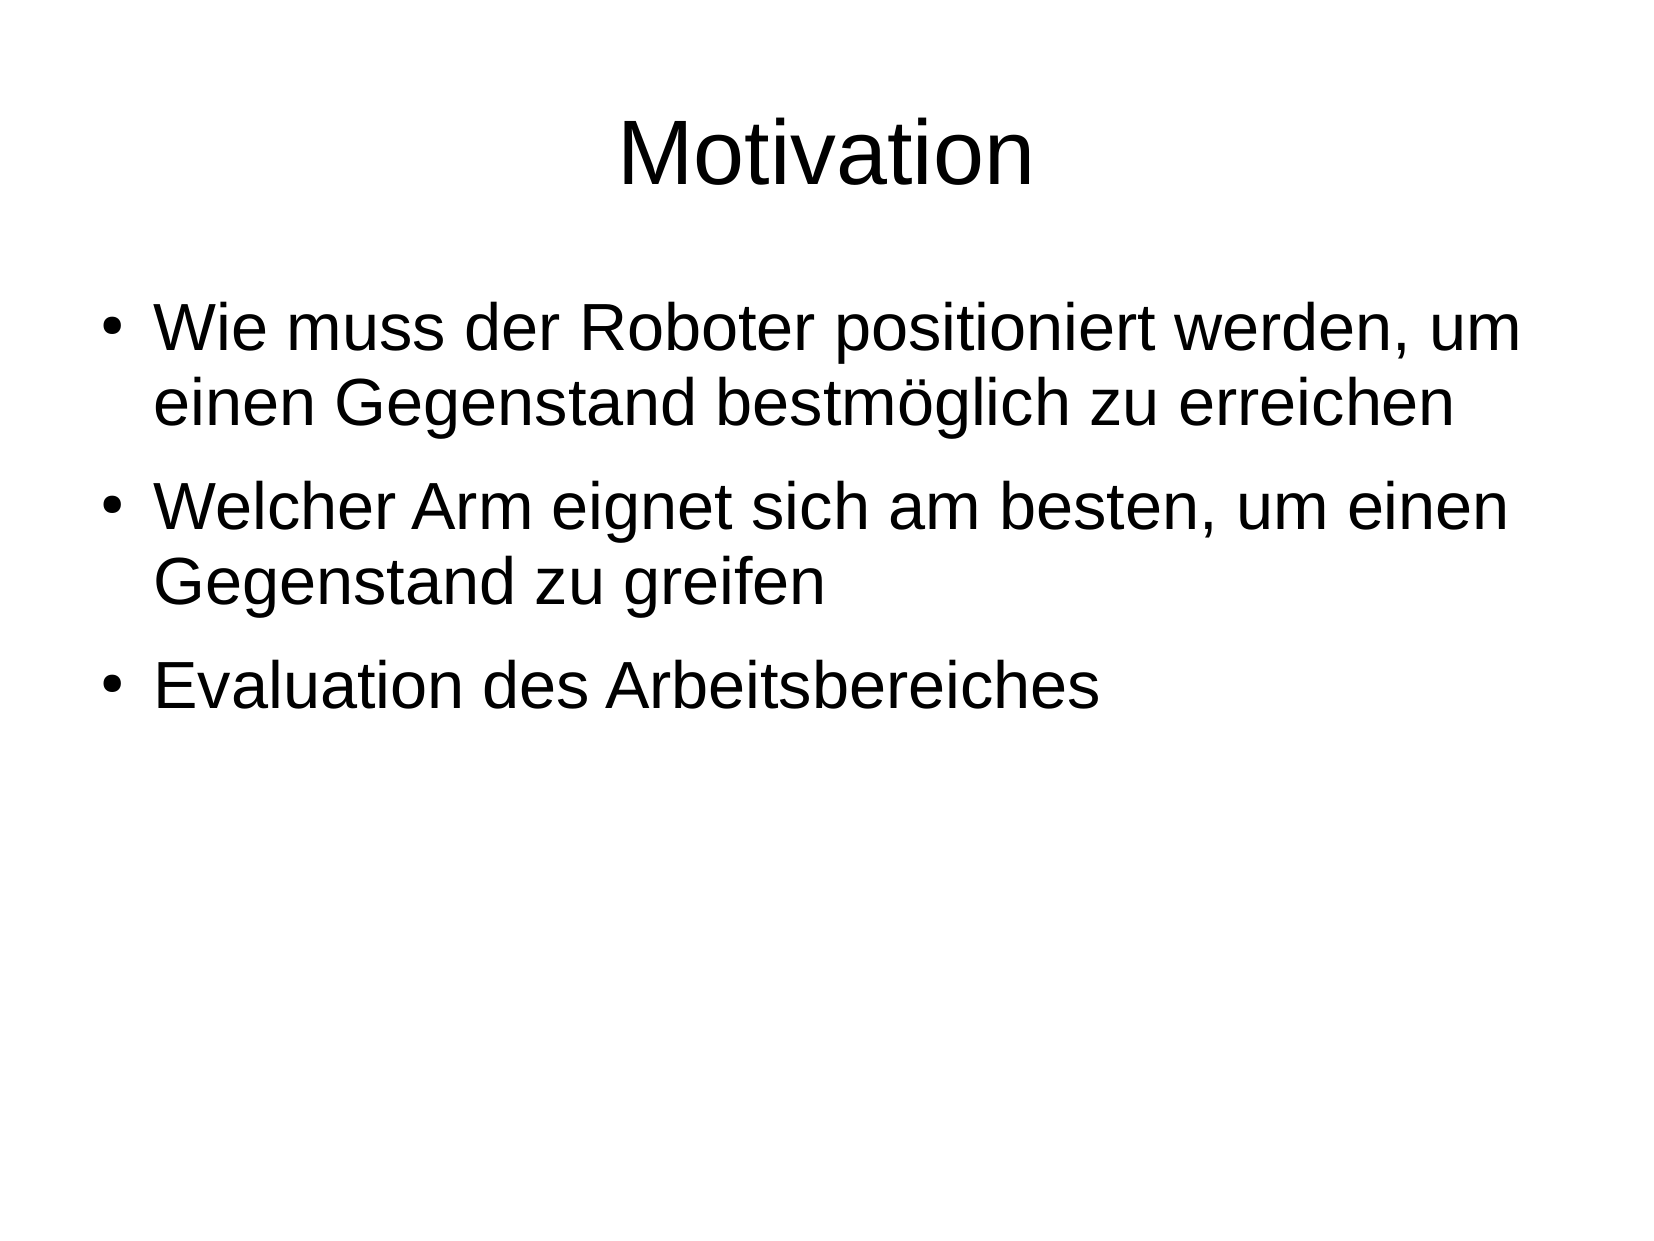

# Motivation
Wie muss der Roboter positioniert werden, um einen Gegenstand bestmöglich zu erreichen
Welcher Arm eignet sich am besten, um einen Gegenstand zu greifen
Evaluation des Arbeitsbereiches